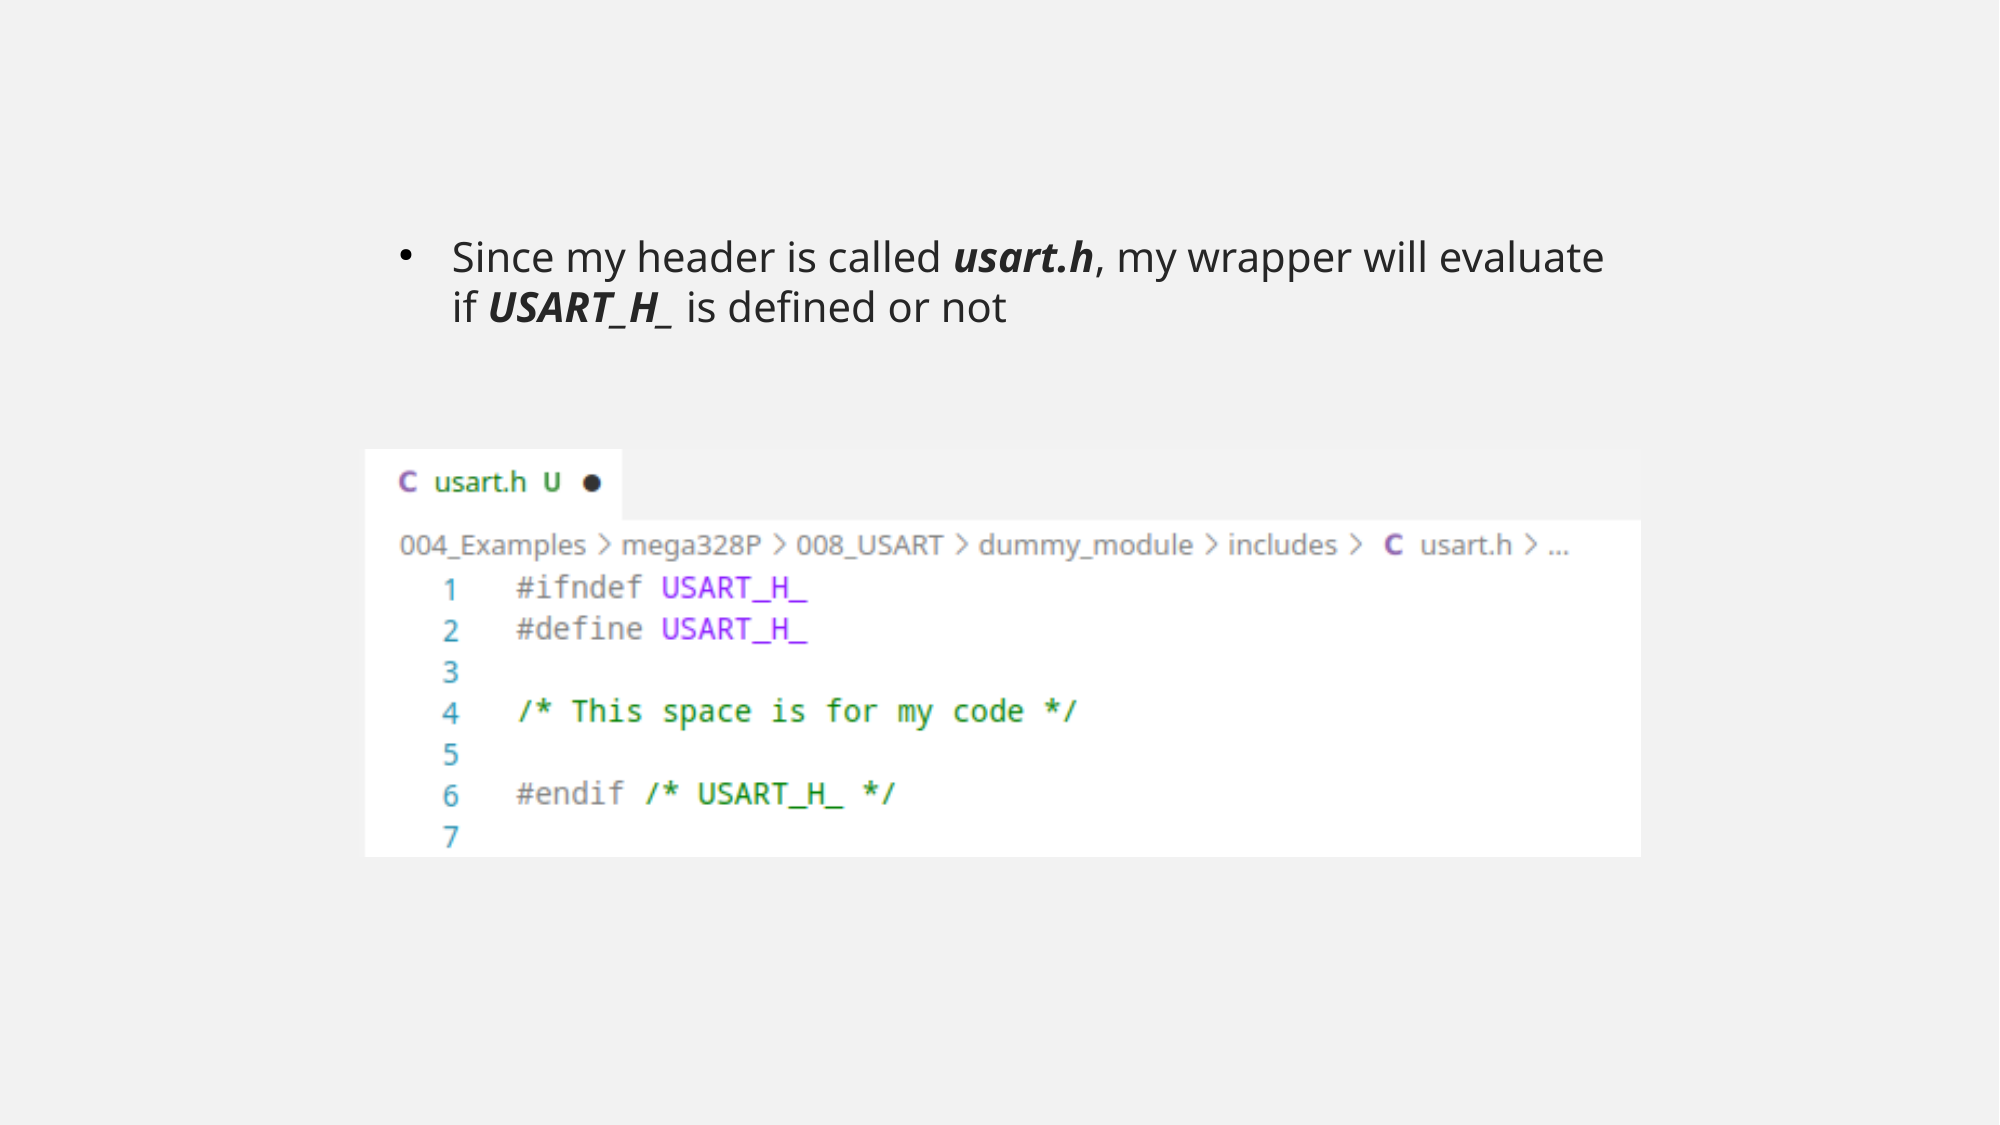

# Since my header is called usart.h, my wrapper will evaluate if USART_H_ is defined or not